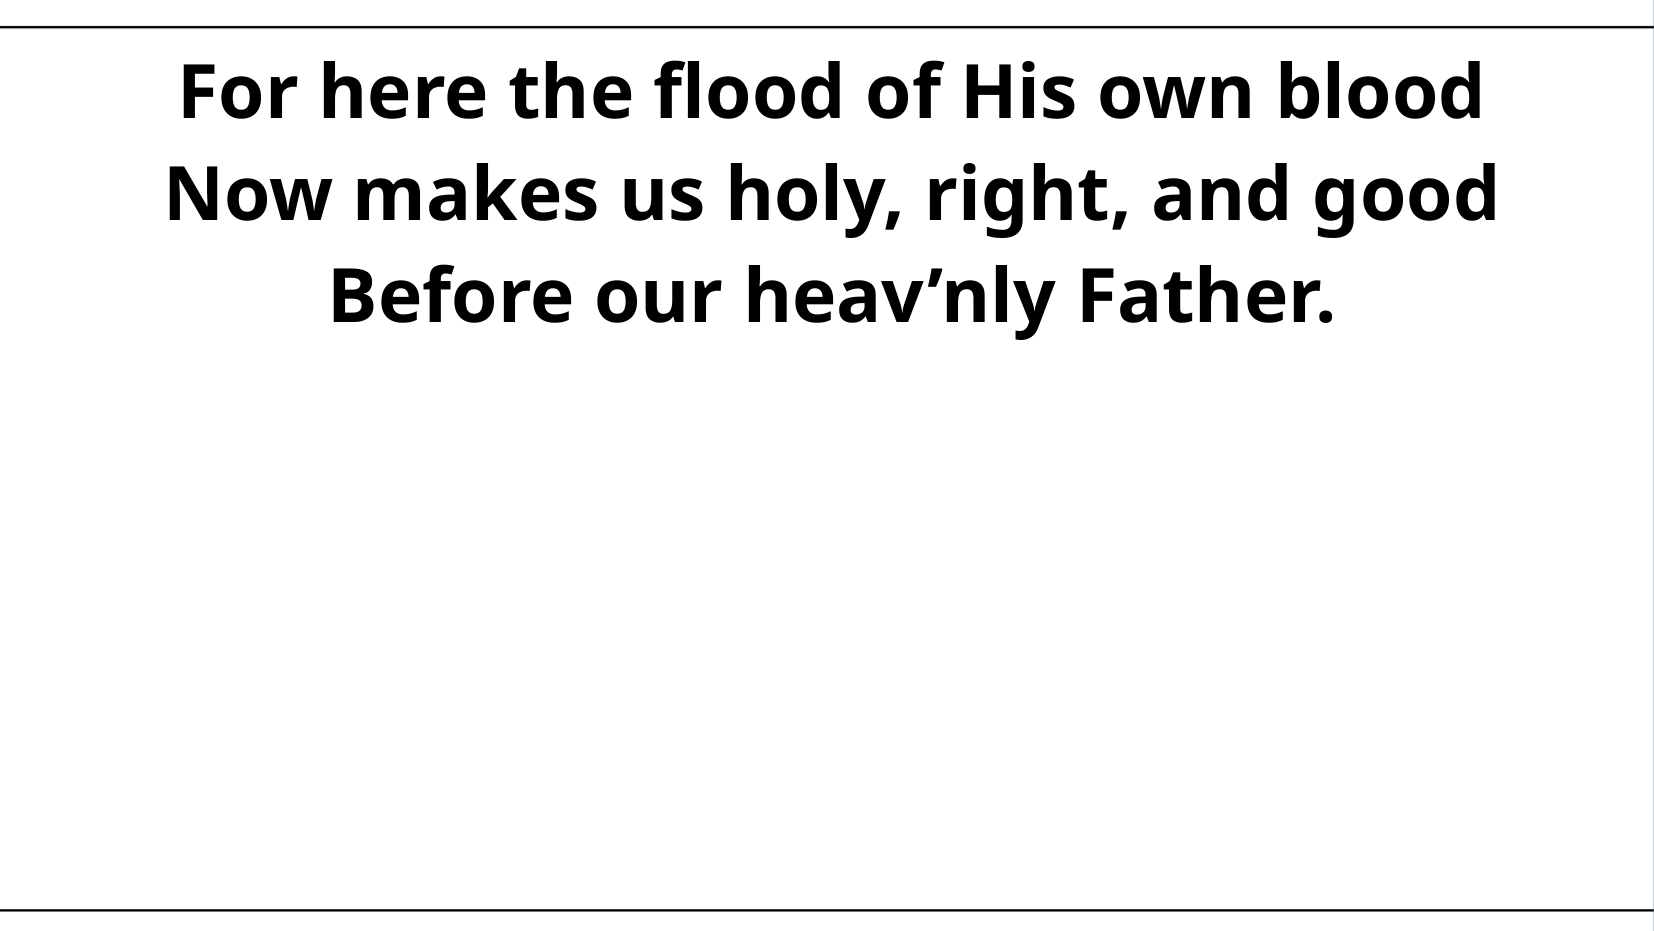

For here the flood of His own blood
Now makes us holy, right, and good
Before our heav’nly Father.